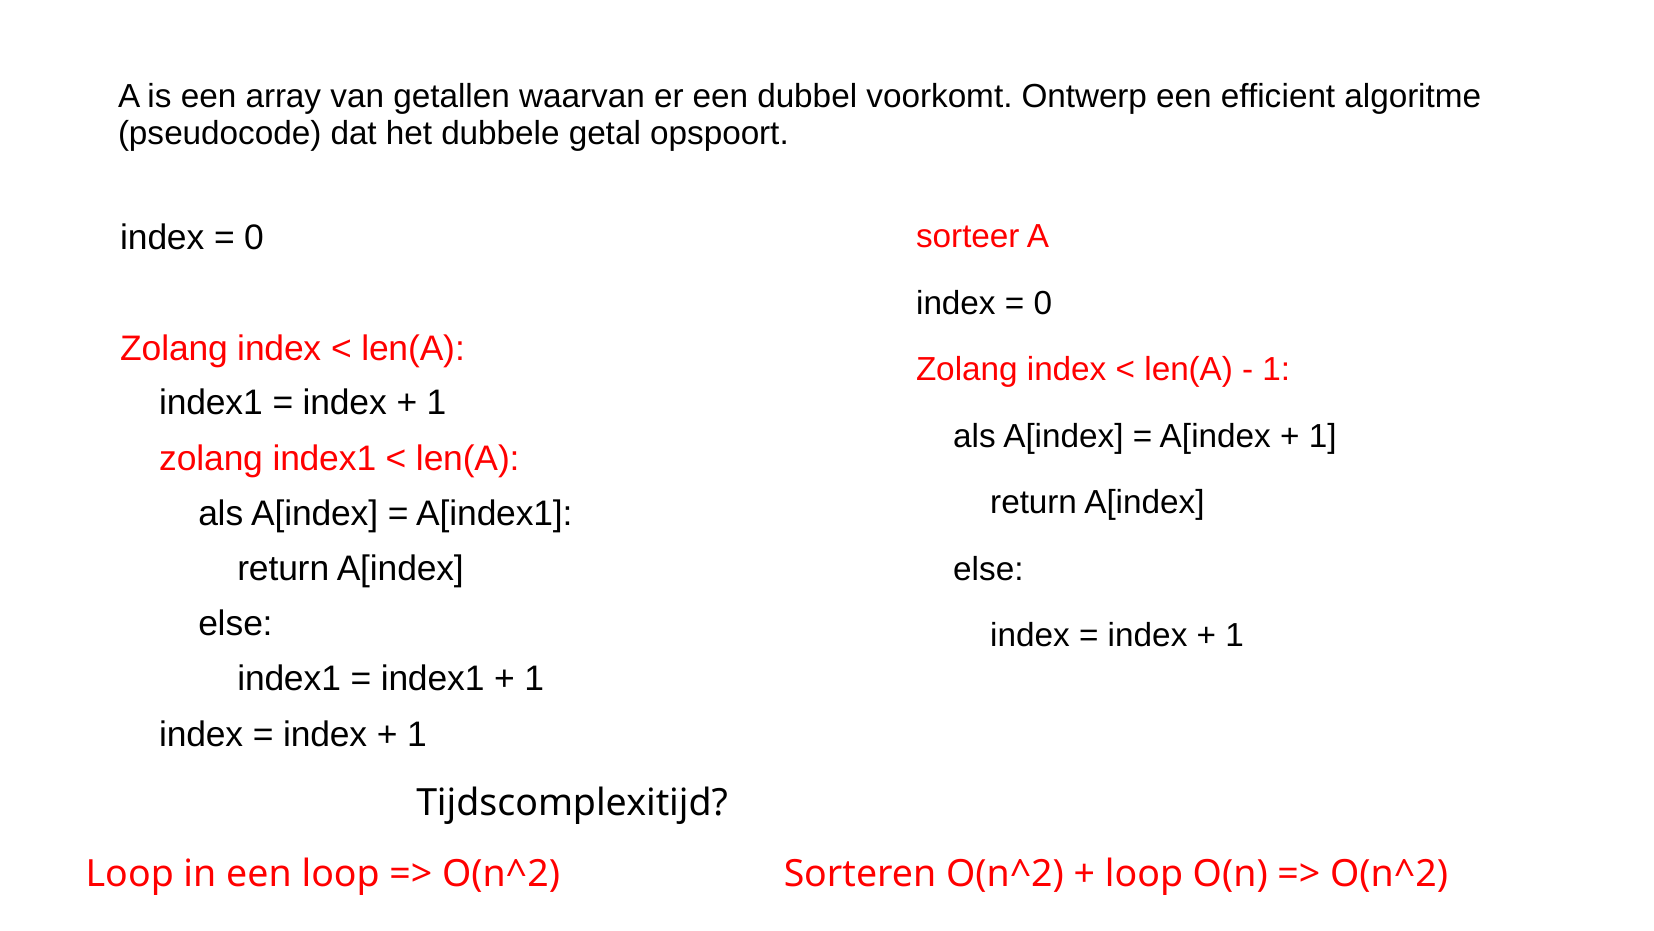

# A is een array van getallen waarvan er een dubbel voorkomt. Ontwerp een efficient algoritme (pseudocode) dat het dubbele getal opspoort.
index = 0
Zolang index < len(A):
 index1 = index + 1
 zolang index1 < len(A):
 als A[index] = A[index1]:
 return A[index]
 else:
 index1 = index1 + 1
 index = index + 1
sorteer A
index = 0
Zolang index < len(A) - 1:
 als A[index] = A[index + 1]
 return A[index]
 else:
 index = index + 1
Tijdscomplexitijd?
Loop in een loop => O(n^2)
Sorteren O(n^2) + loop O(n) => O(n^2)